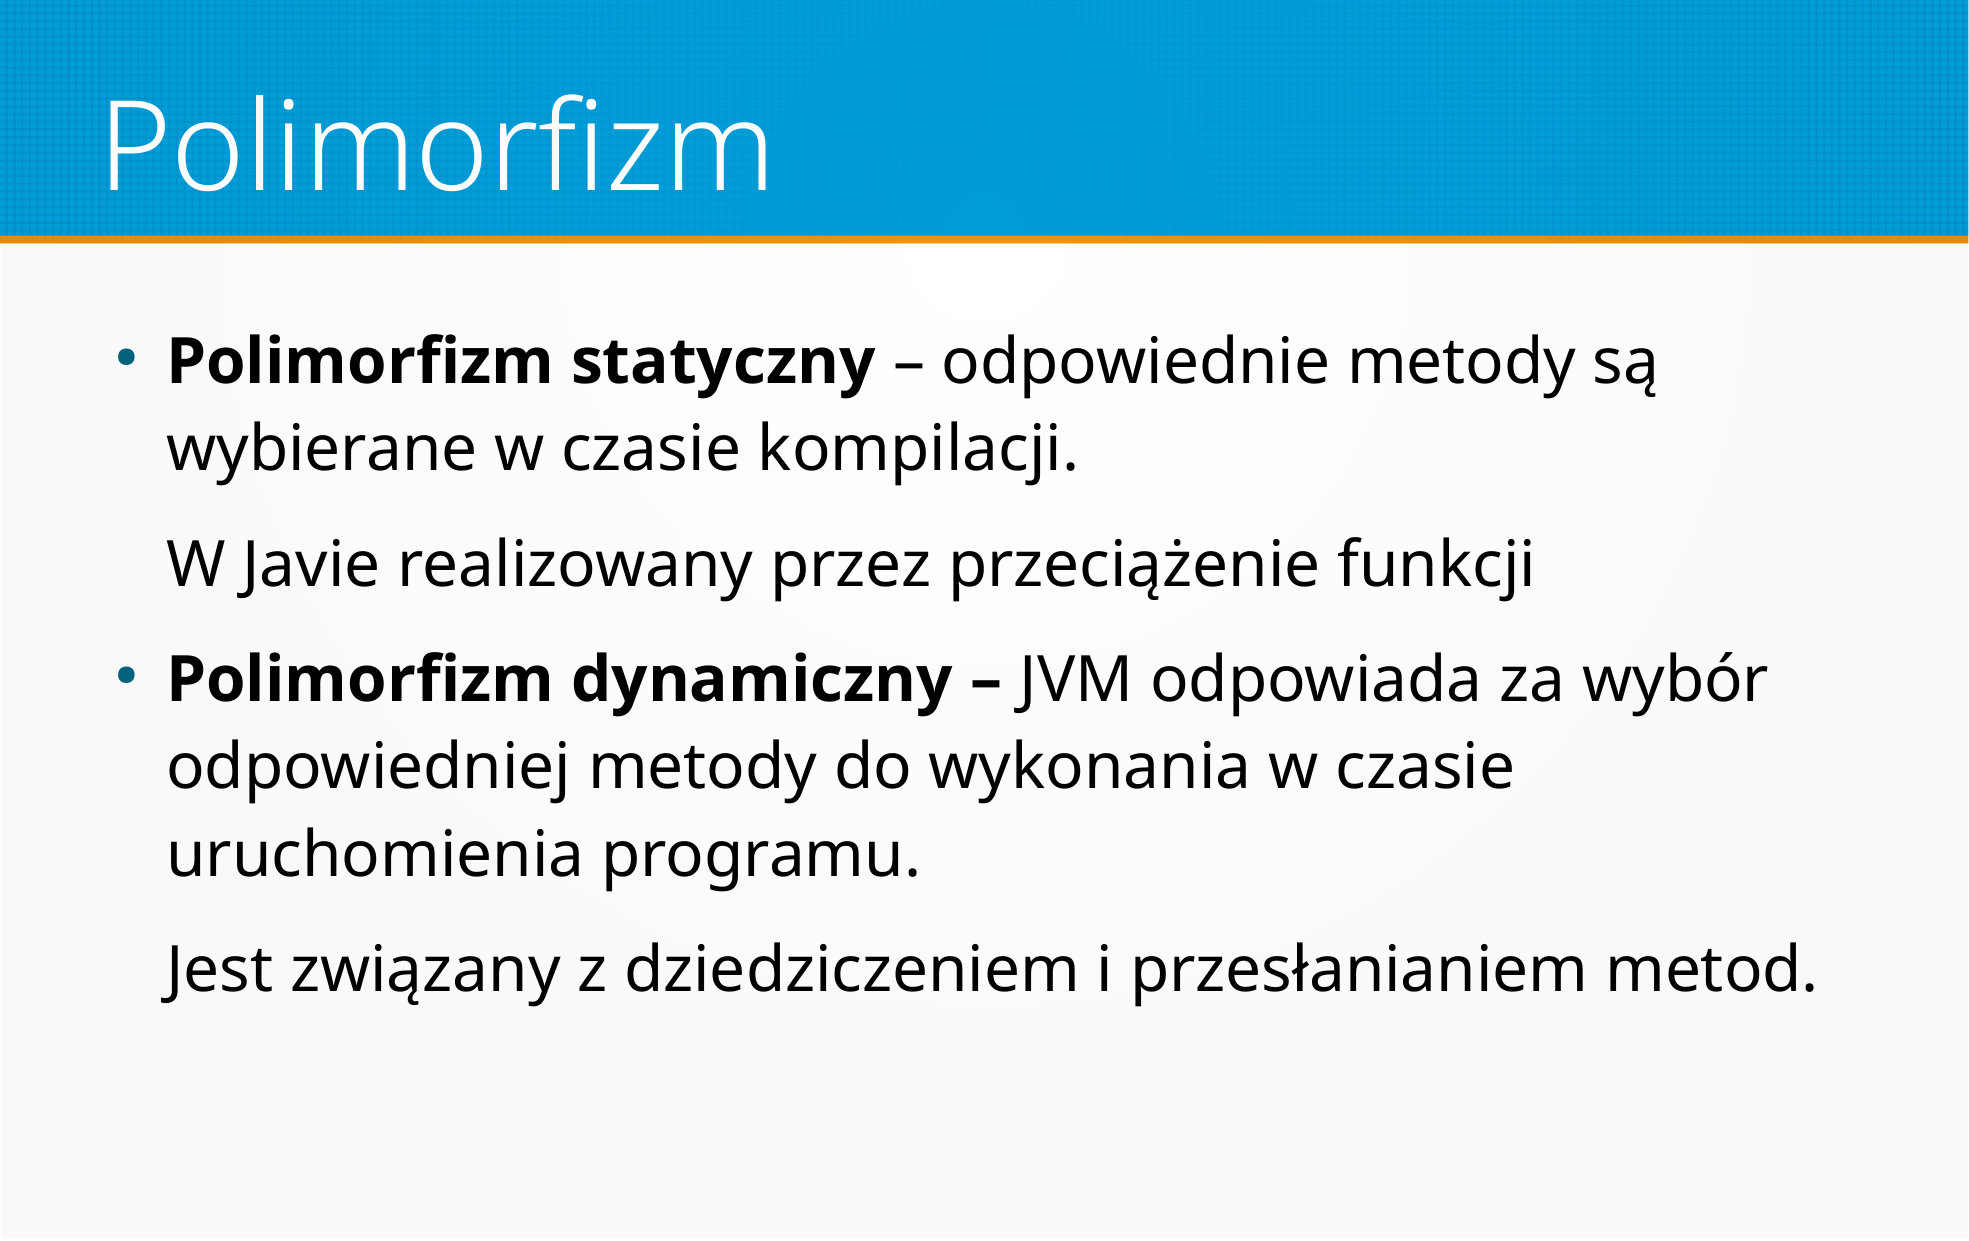

# Polimorfizm
Polimorfizm statyczny – odpowiednie metody są wybierane w czasie kompilacji.
W Javie realizowany przez przeciążenie funkcji
Polimorfizm dynamiczny – JVM odpowiada za wybór odpowiedniej metody do wykonania w czasie uruchomienia programu.
Jest związany z dziedziczeniem i przesłanianiem metod.